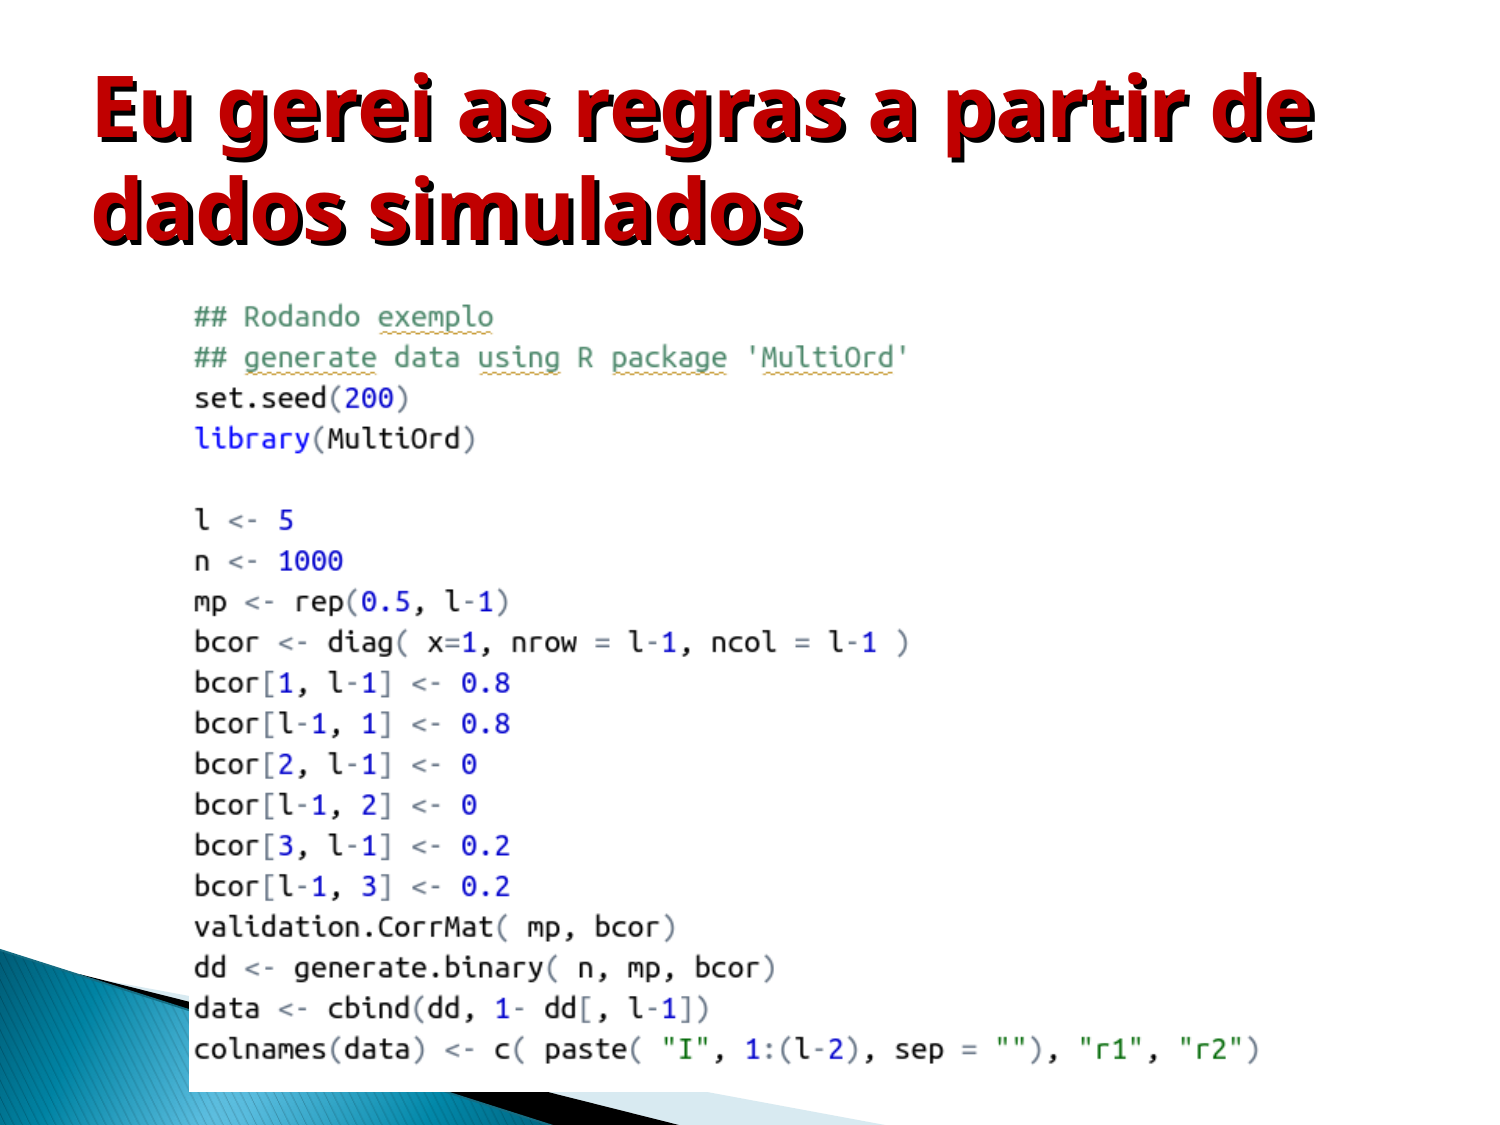

Eu gerei as regras a partir de dados simulados
#